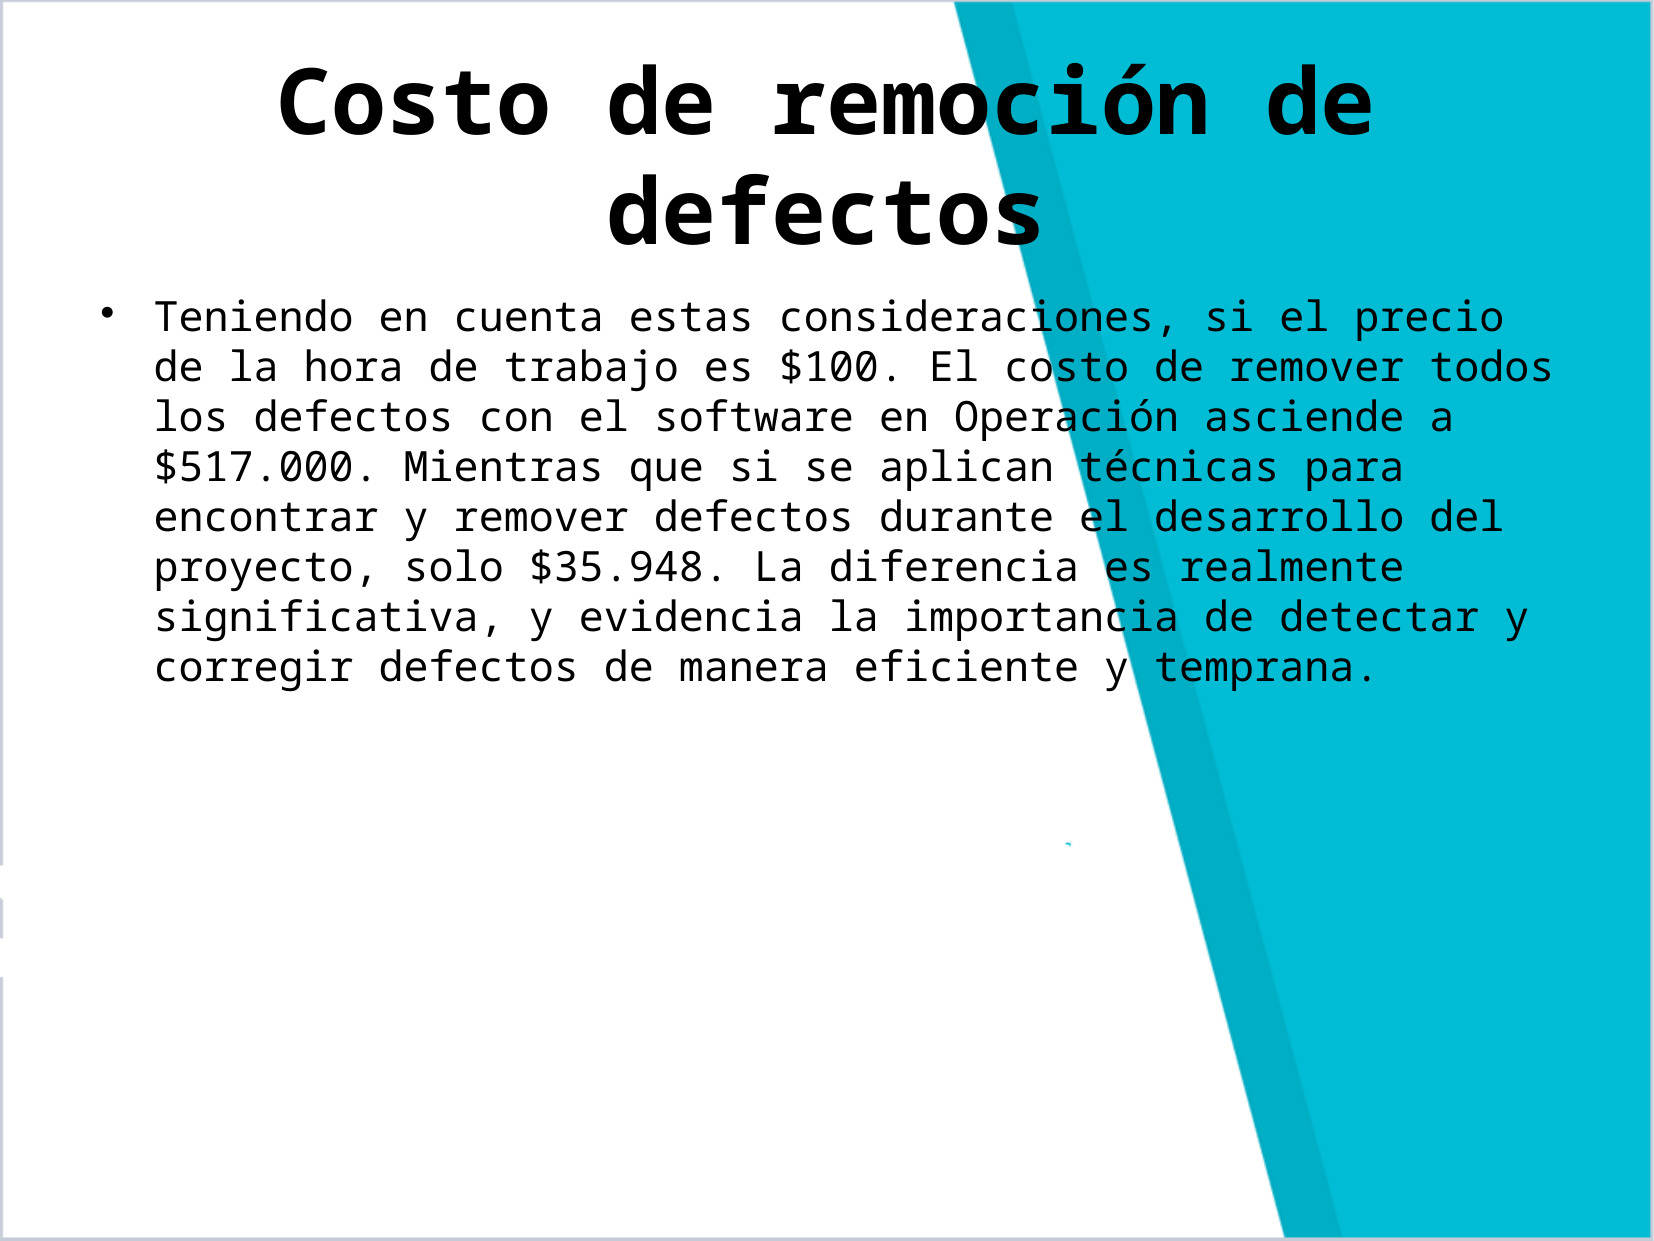

Costo de remoción de defectos
Teniendo en cuenta estas consideraciones, si el precio de la hora de trabajo es $100. El costo de remover todos los defectos con el software en Operación asciende a $517.000. Mientras que si se aplican técnicas para encontrar y remover defectos durante el desarrollo del proyecto, solo $35.948. La diferencia es realmente significativa, y evidencia la importancia de detectar y corregir defectos de manera eficiente y temprana.